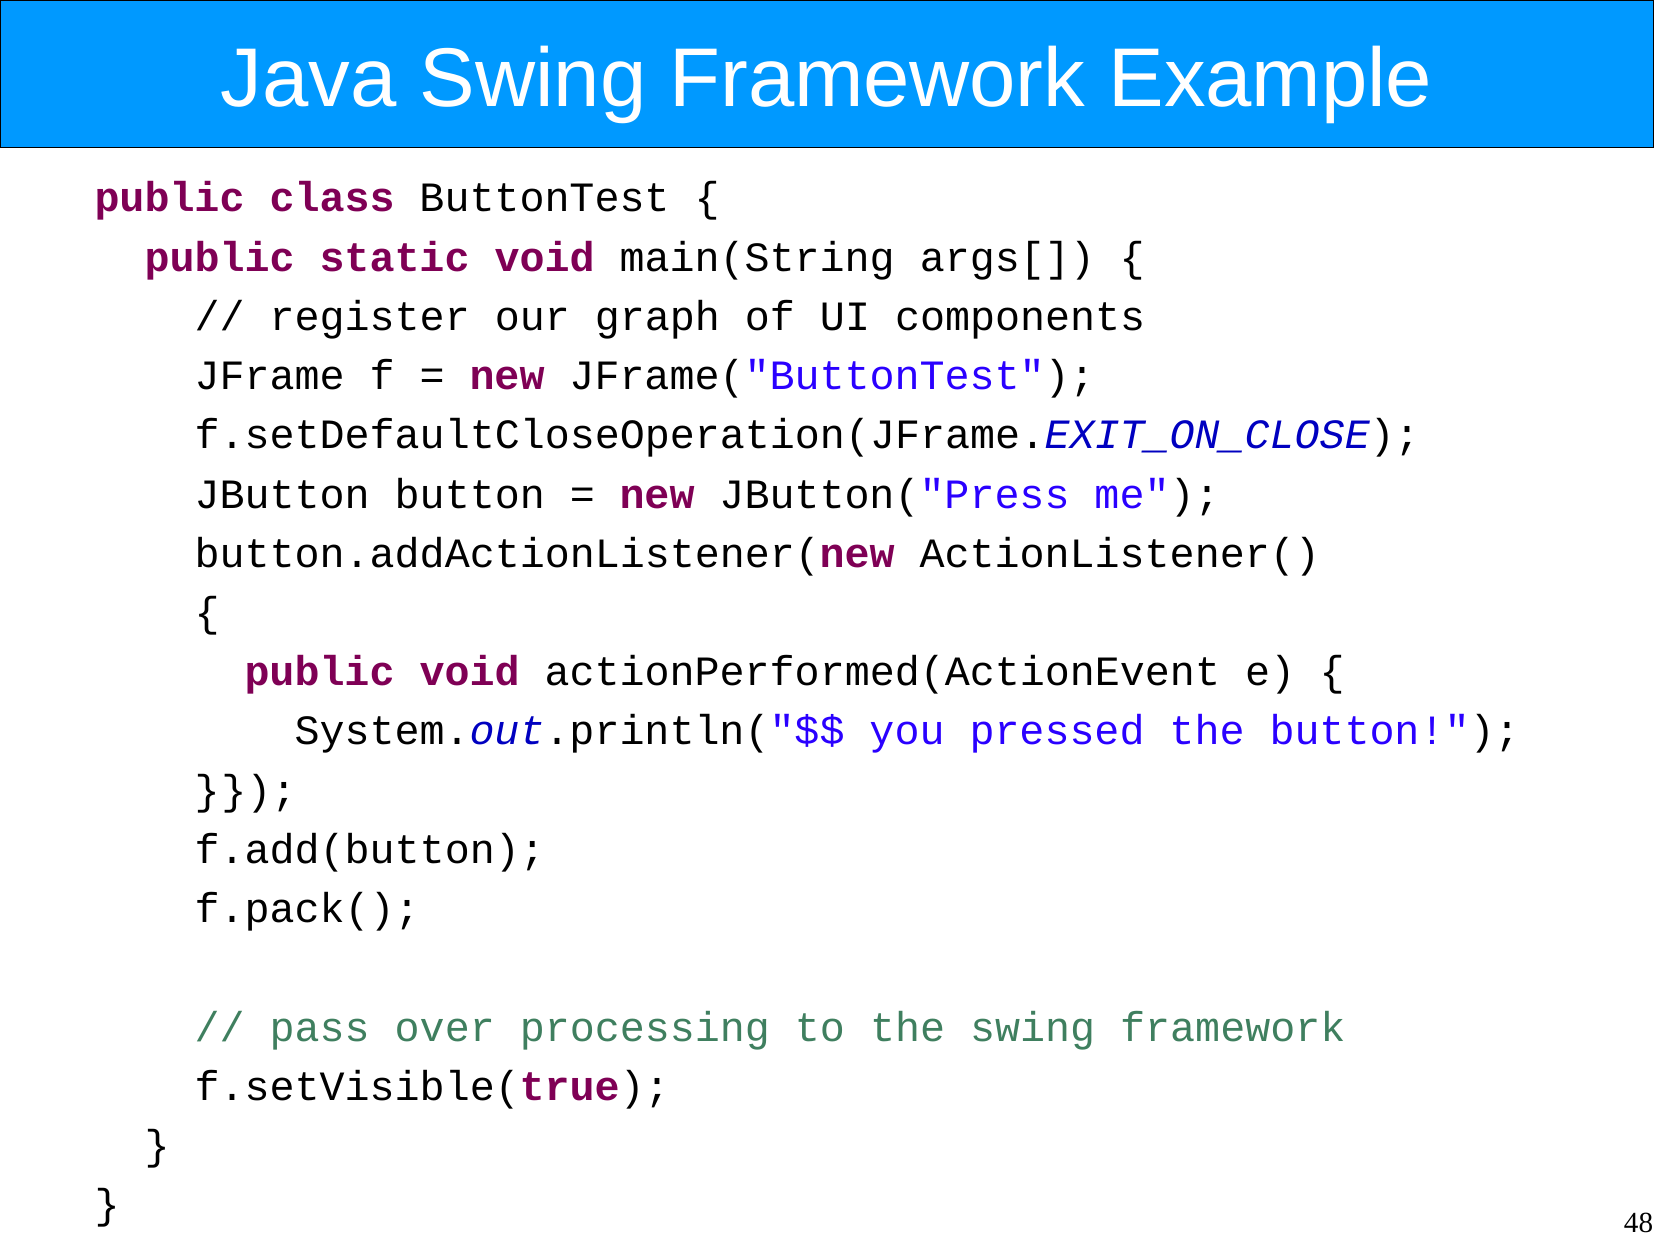

# Java Swing Framework Example
public class ButtonTest {
 public static void main(String args[]) {
 // register our graph of UI components
 JFrame f = new JFrame("ButtonTest");
 f.setDefaultCloseOperation(JFrame.EXIT_ON_CLOSE);
 JButton button = new JButton("Press me");
 button.addActionListener(new ActionListener()
 {
 public void actionPerformed(ActionEvent e) {
 System.out.println("$$ you pressed the button!");
 }	});
 f.add(button);
 f.pack();
 // pass over processing to the swing framework
 f.setVisible(true);
 }
}
48